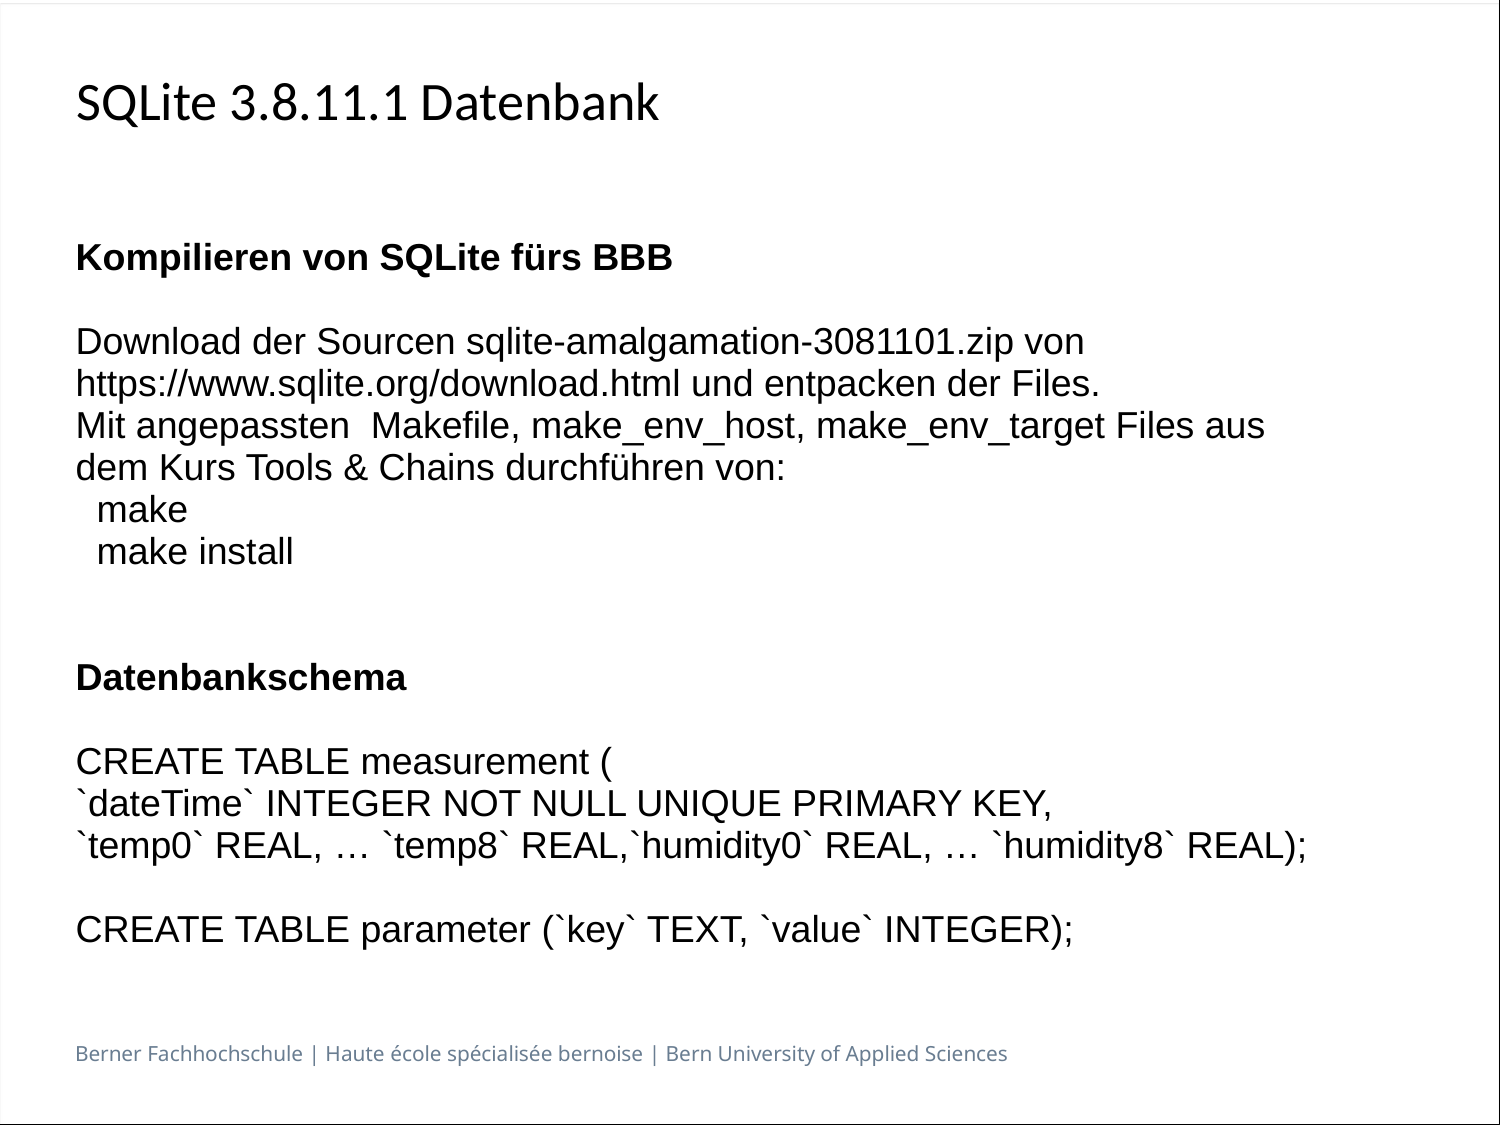

# SQLite 3.8.11.1 Datenbank
Kompilieren von SQLite fürs BBB
Download der Sourcen sqlite-amalgamation-3081101.zip von
https://www.sqlite.org/download.html und entpacken der Files.
Mit angepassten Makefile, make_env_host, make_env_target Files aus
dem Kurs Tools & Chains durchführen von:
 make
 make install
Datenbankschema
CREATE TABLE measurement (
`dateTime` INTEGER NOT NULL UNIQUE PRIMARY KEY,
`temp0` REAL, … `temp8` REAL,`humidity0` REAL, … `humidity8` REAL);
CREATE TABLE parameter (`key` TEXT, `value` INTEGER);